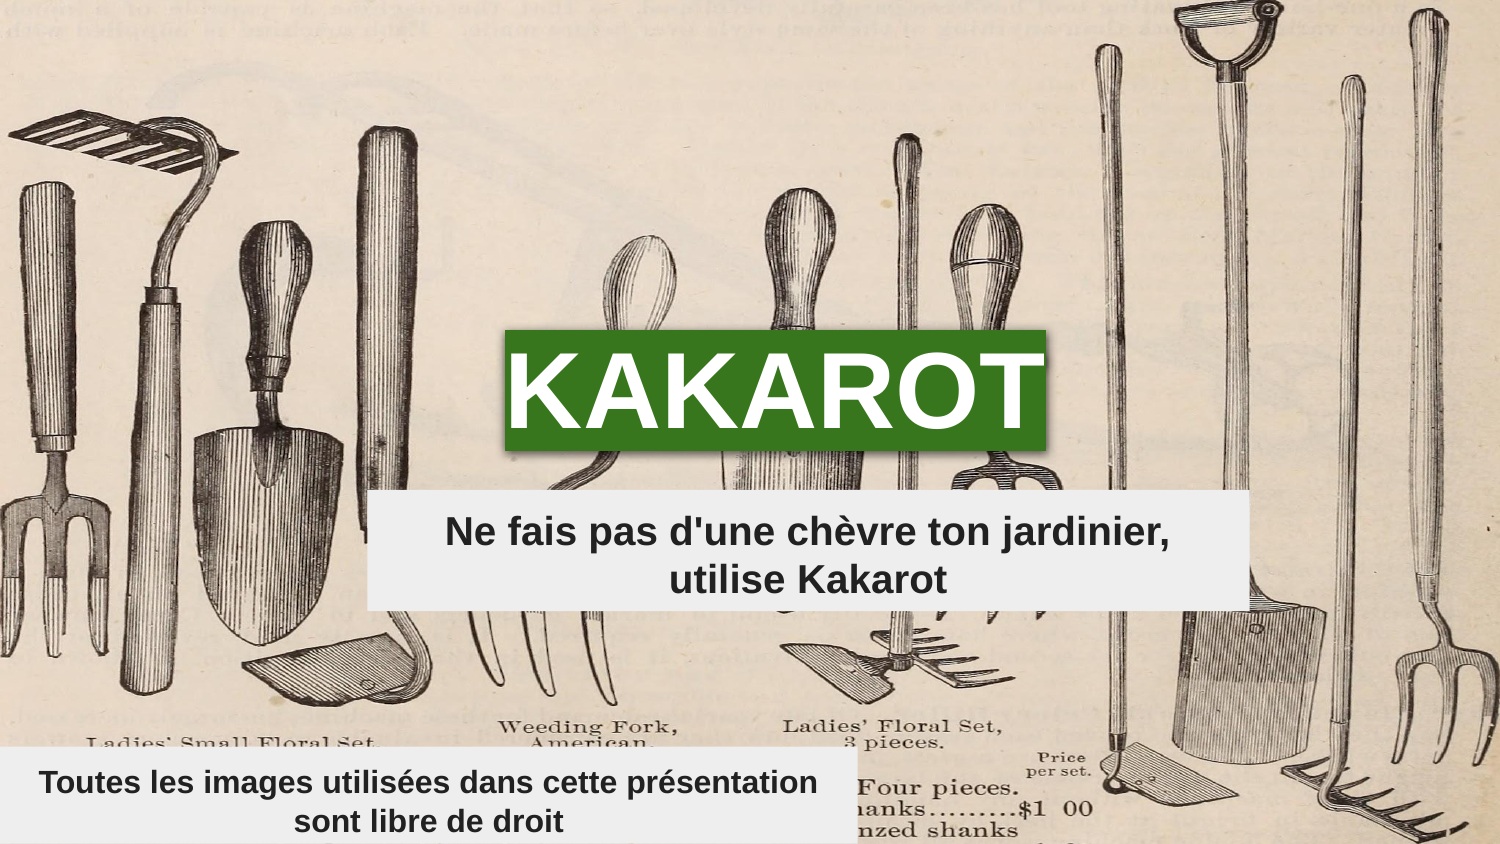

# KAKAROT
Ne fais pas d'une chèvre ton jardinier, utilise Kakarot
Toutes les images utilisées dans cette présentation sont libre de droit